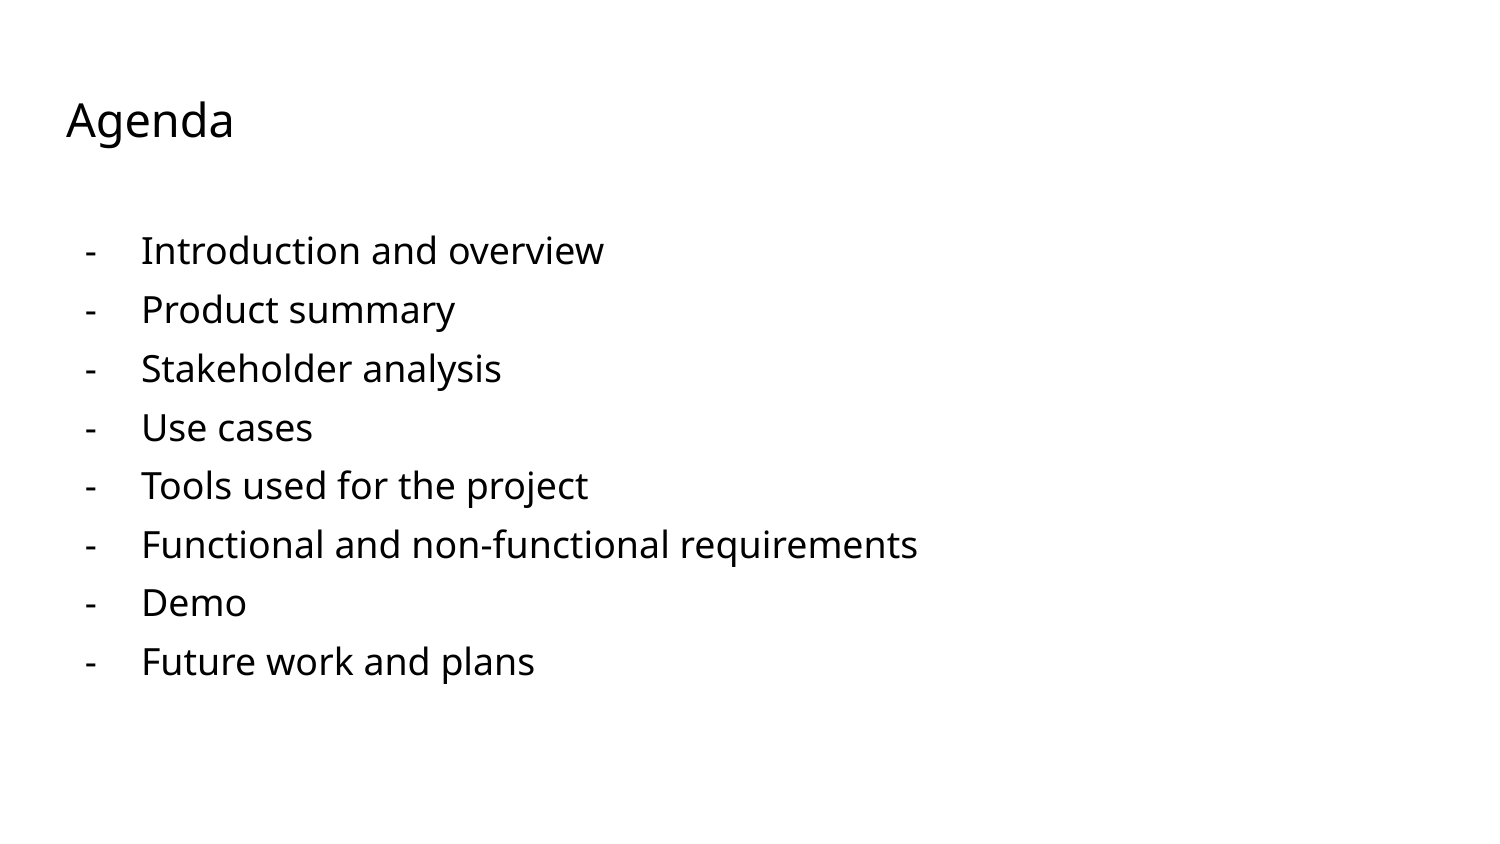

# Agenda
Introduction and overview
Product summary
Stakeholder analysis
Use cases
Tools used for the project
Functional and non-functional requirements
Demo
Future work and plans